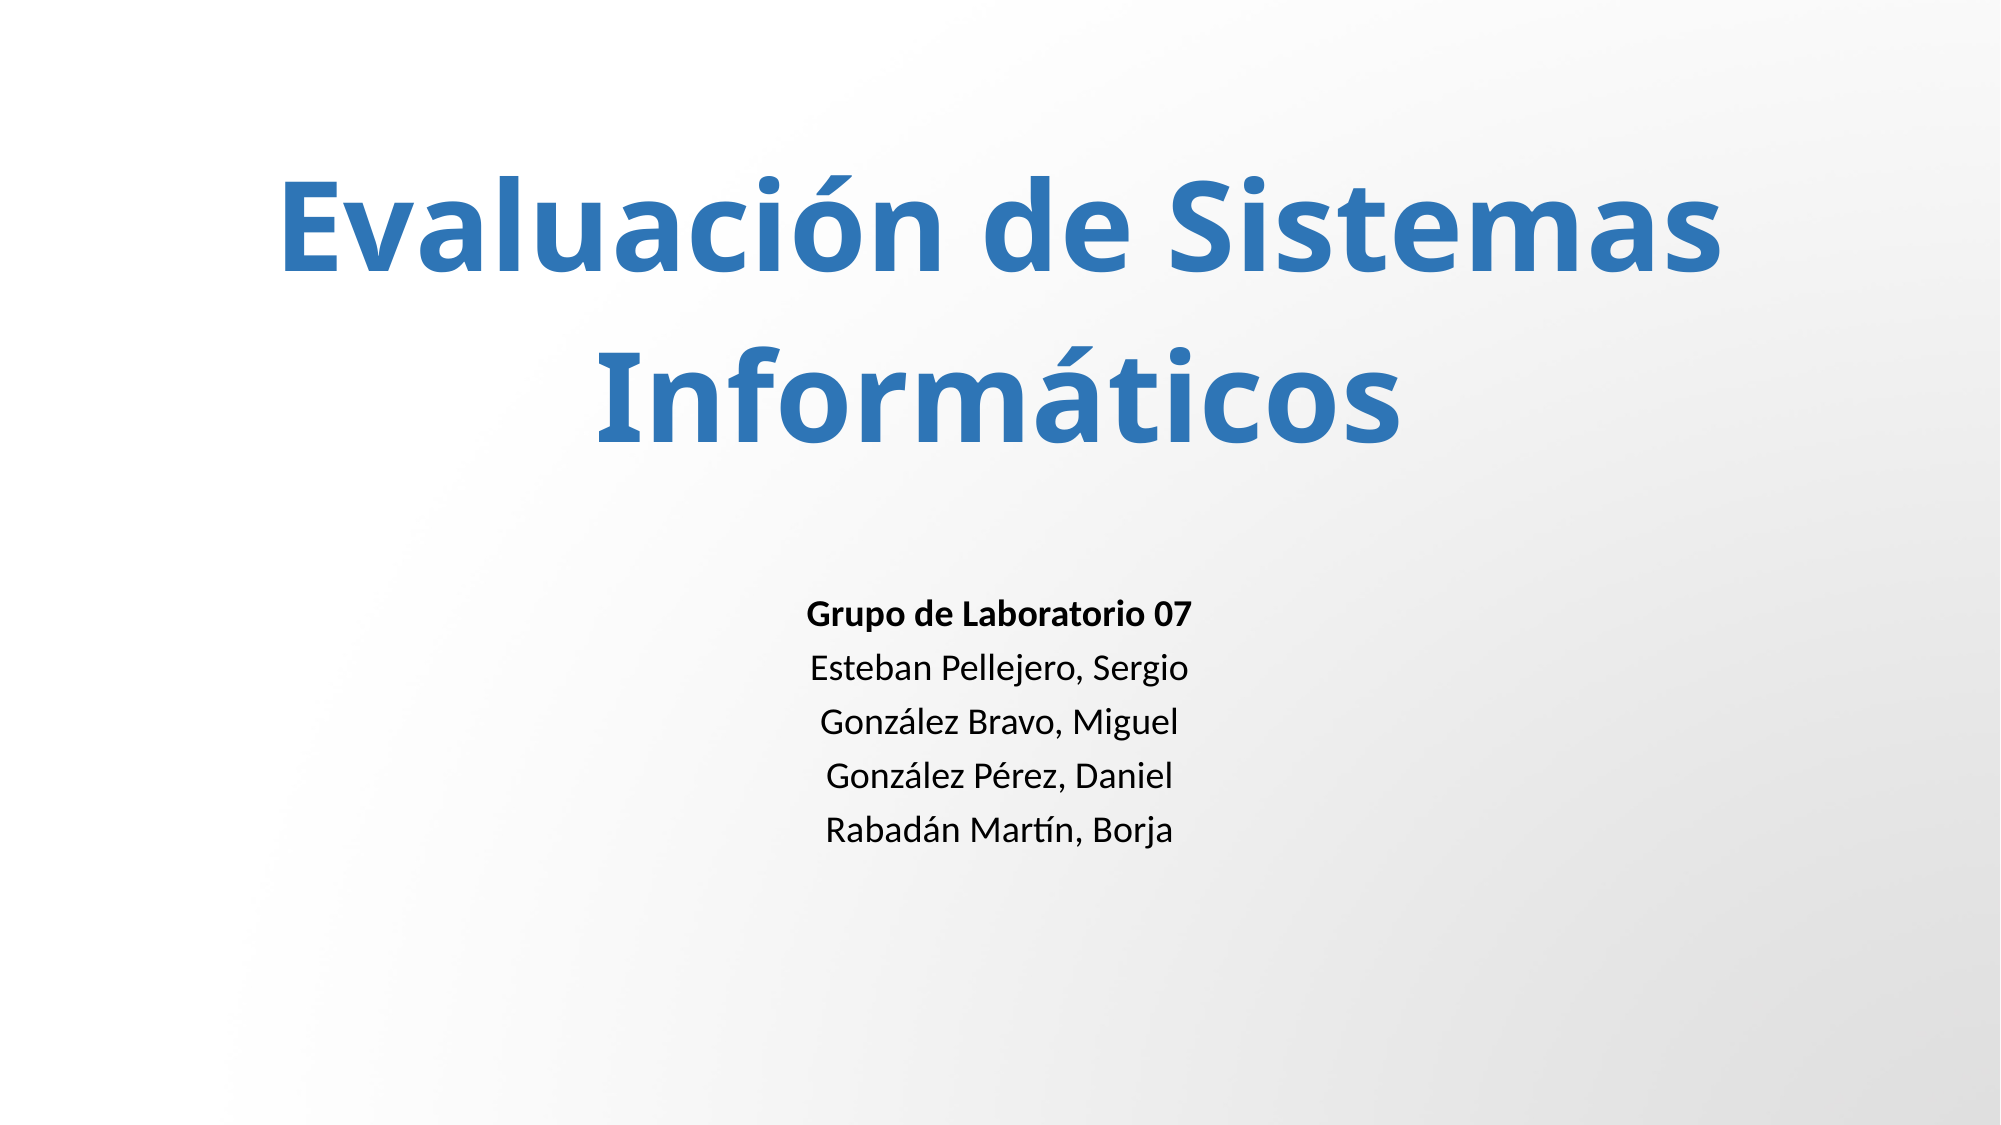

Evaluación de Sistemas Informáticos
Grupo de Laboratorio 07
Esteban Pellejero, Sergio
González Bravo, Miguel
González Pérez, Daniel
Rabadán Martín, Borja